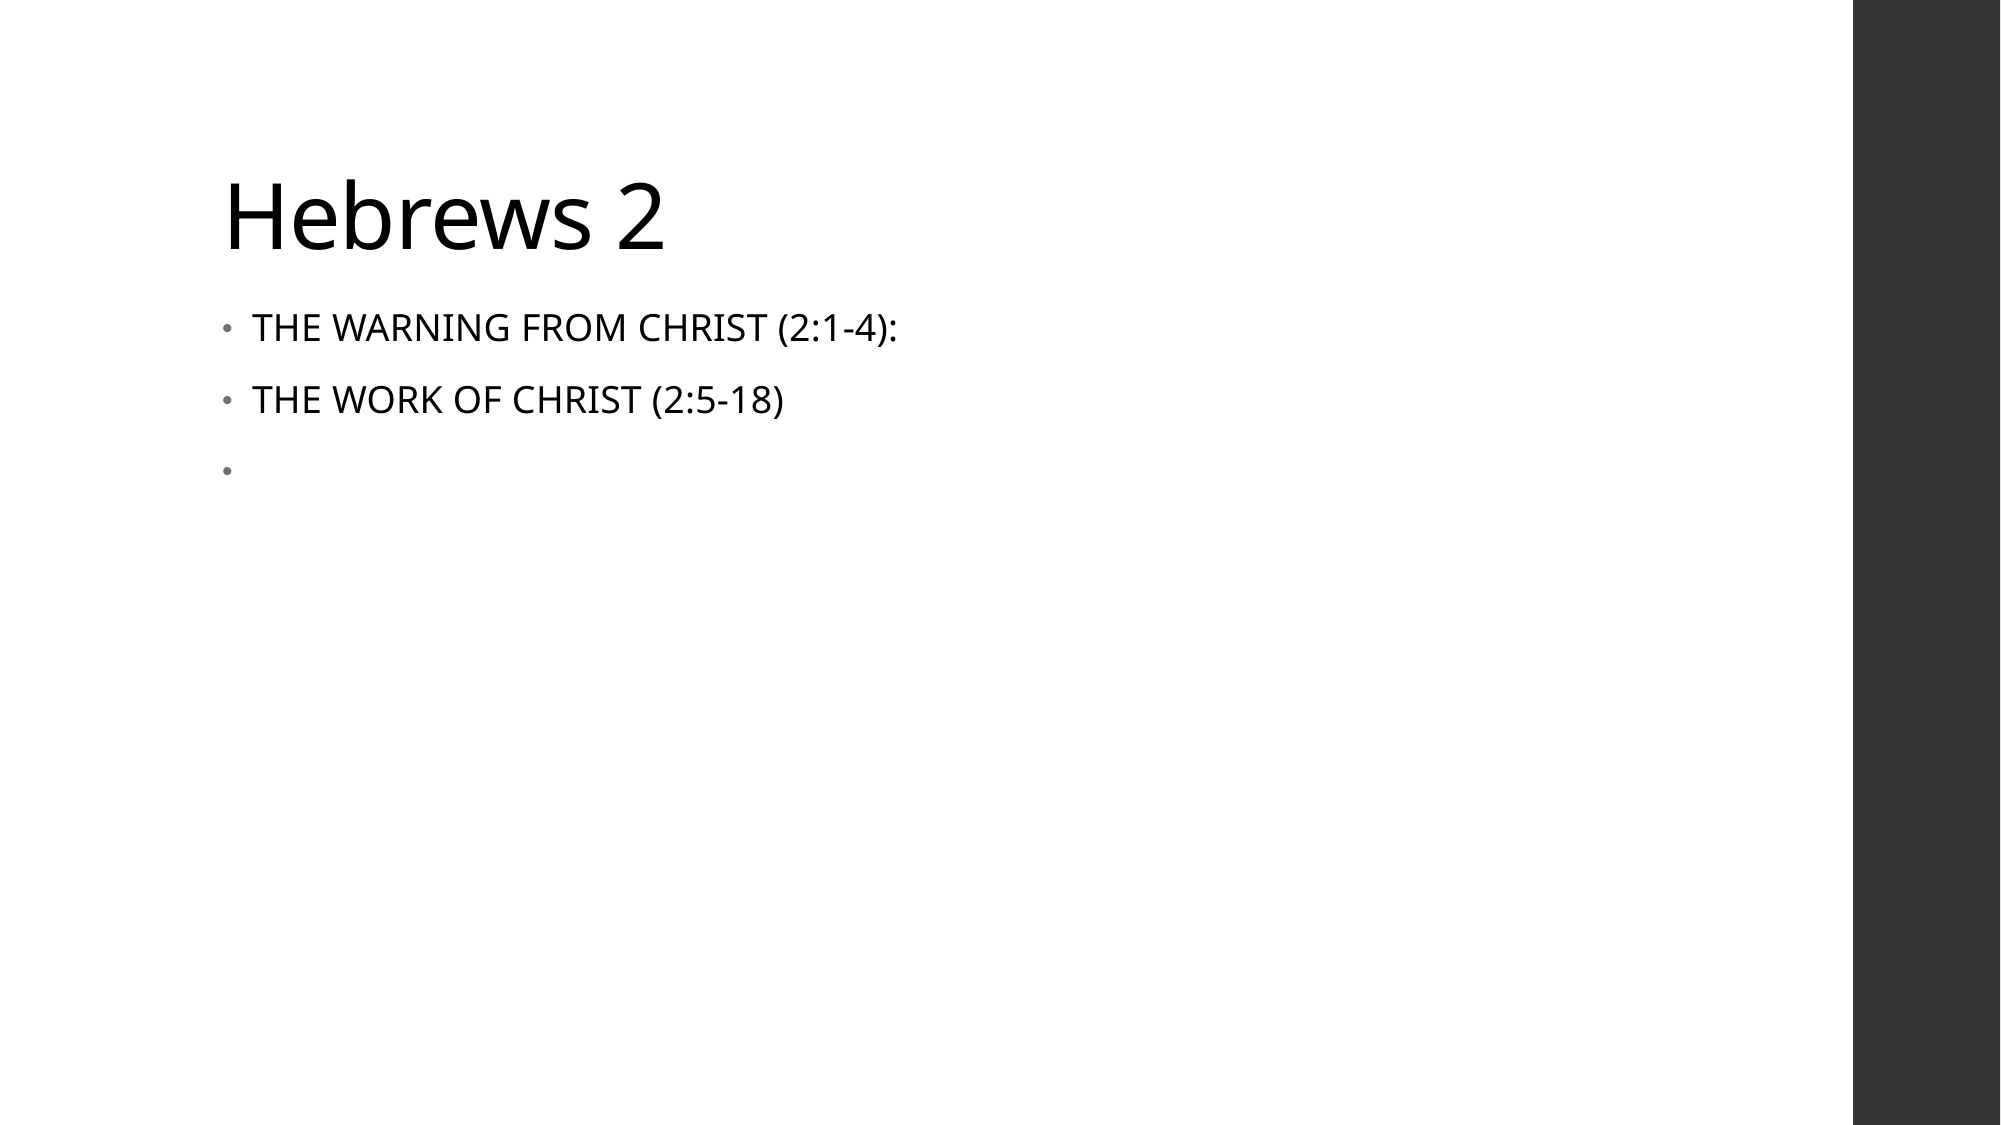

# Hebrews 2
THE WARNING FROM CHRIST (2:1-4):
THE WORK OF CHRIST (2:5-18)